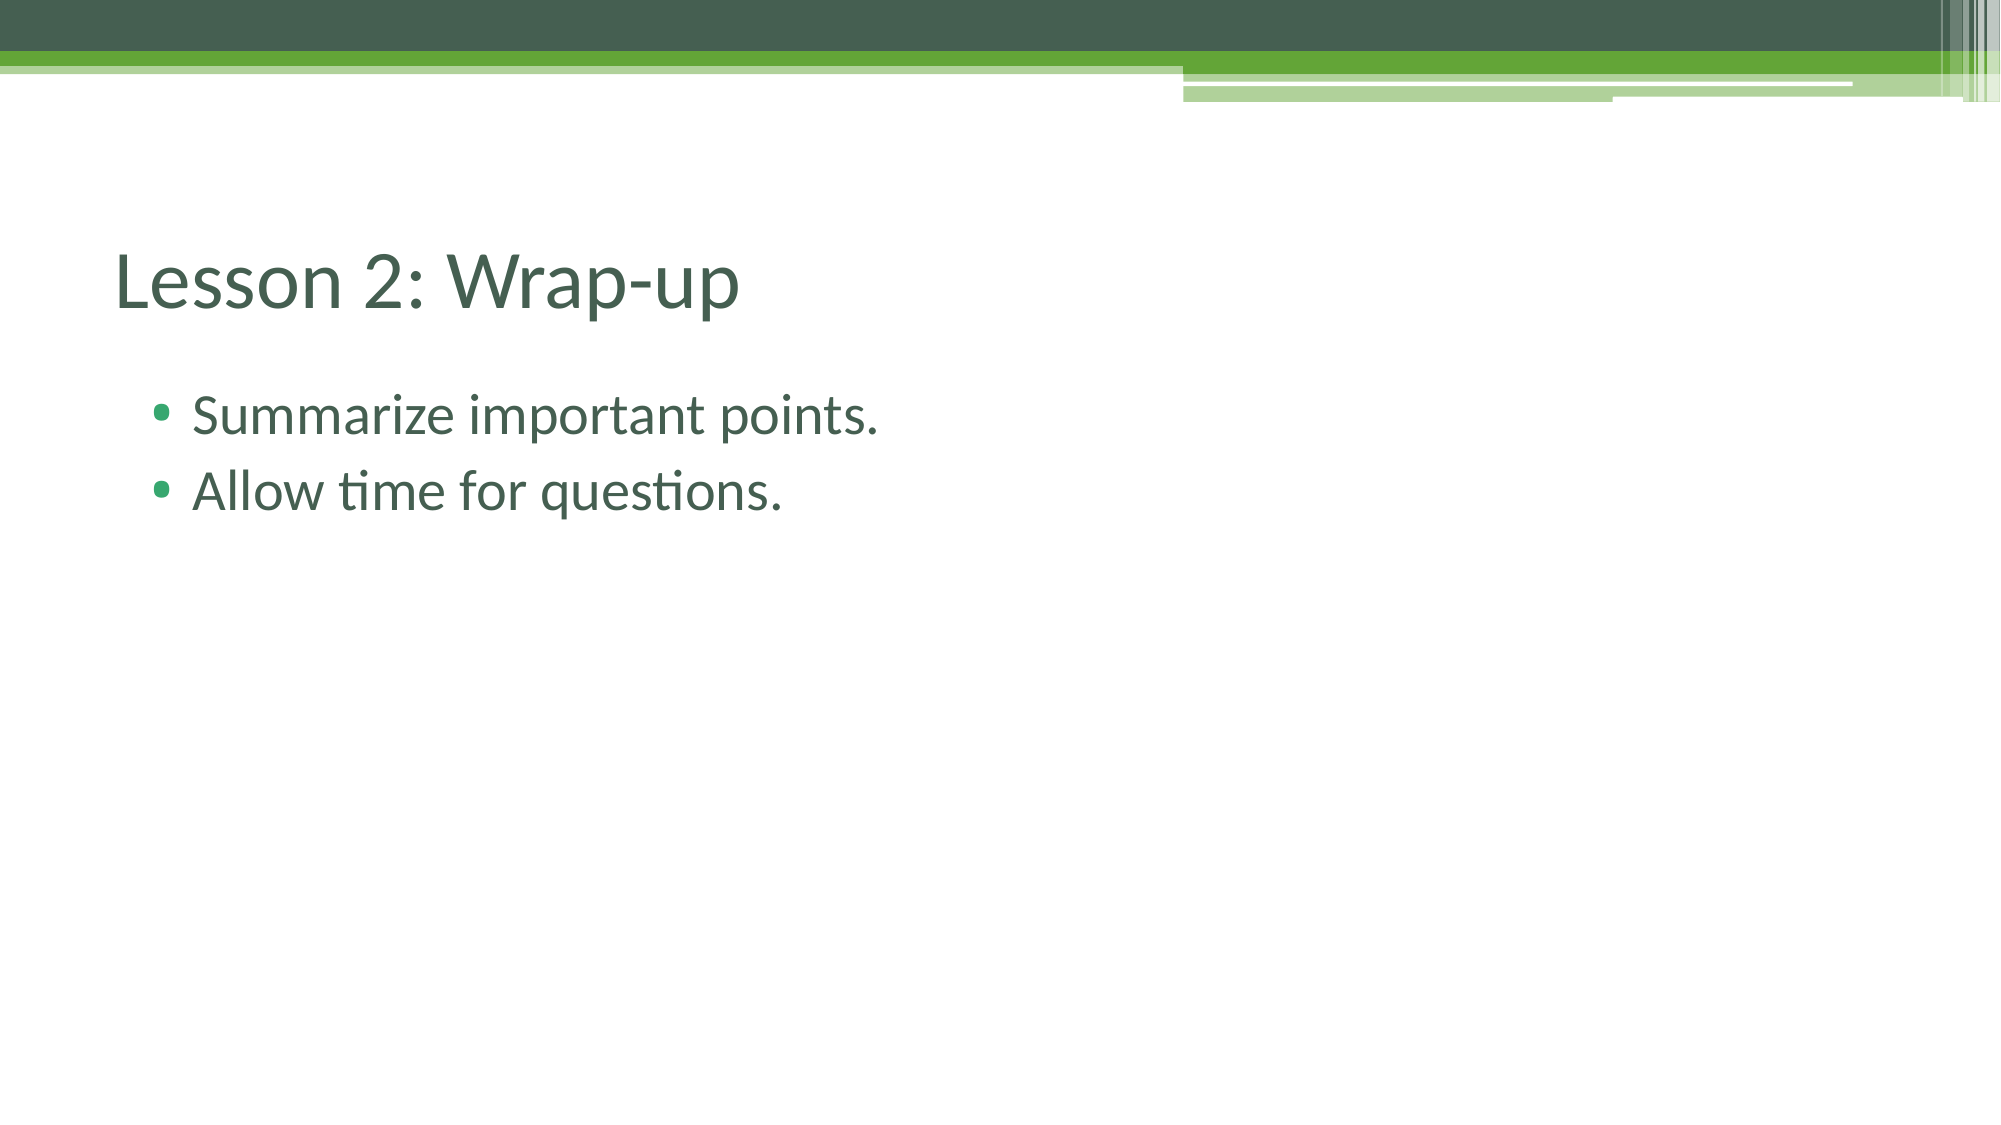

Lesson 2: Wrap-up
# Summarize important points.
Allow time for questions.